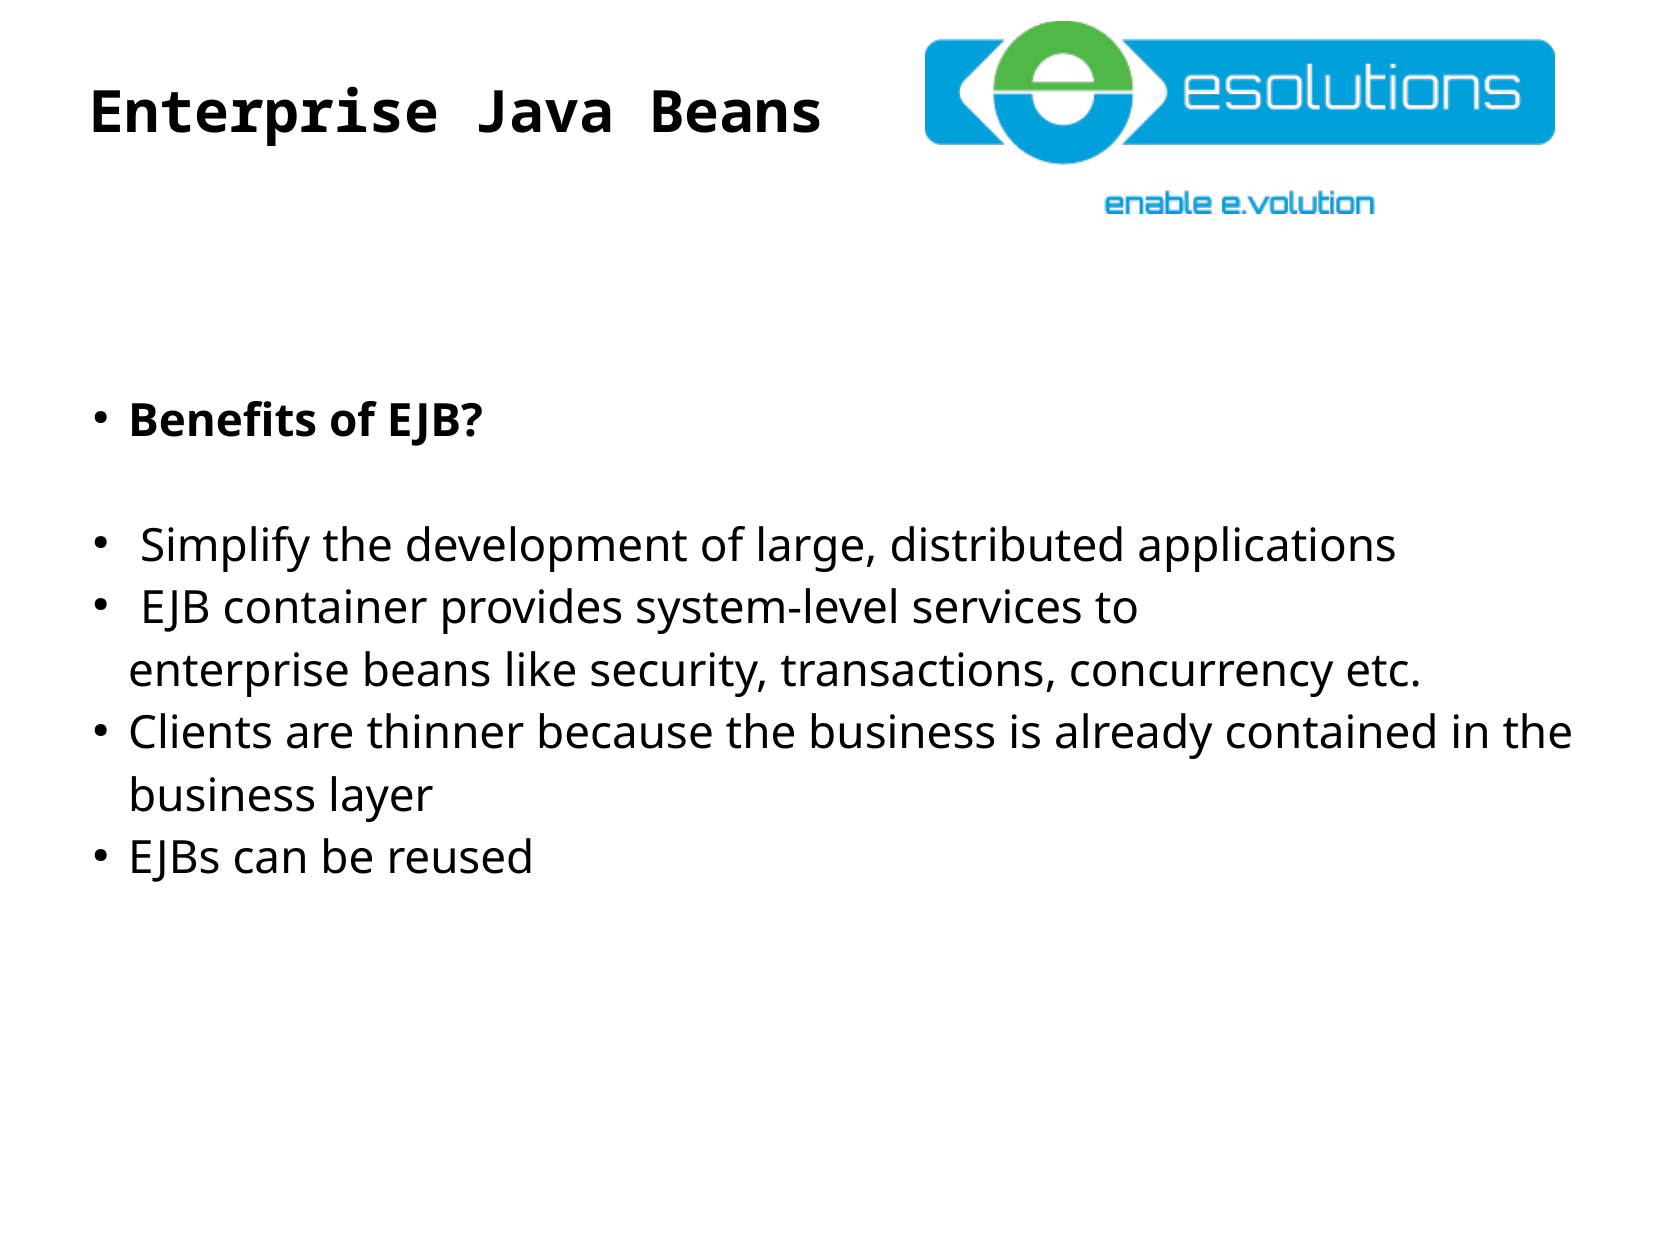

#
Enterprise Java Beans
Benefits of EJB?
 Simplify the development of large, distributed applications
 EJB container provides system-level services to
enterprise beans like security, transactions, concurrency etc.
Clients are thinner because the business is already contained in the business layer
EJBs can be reused